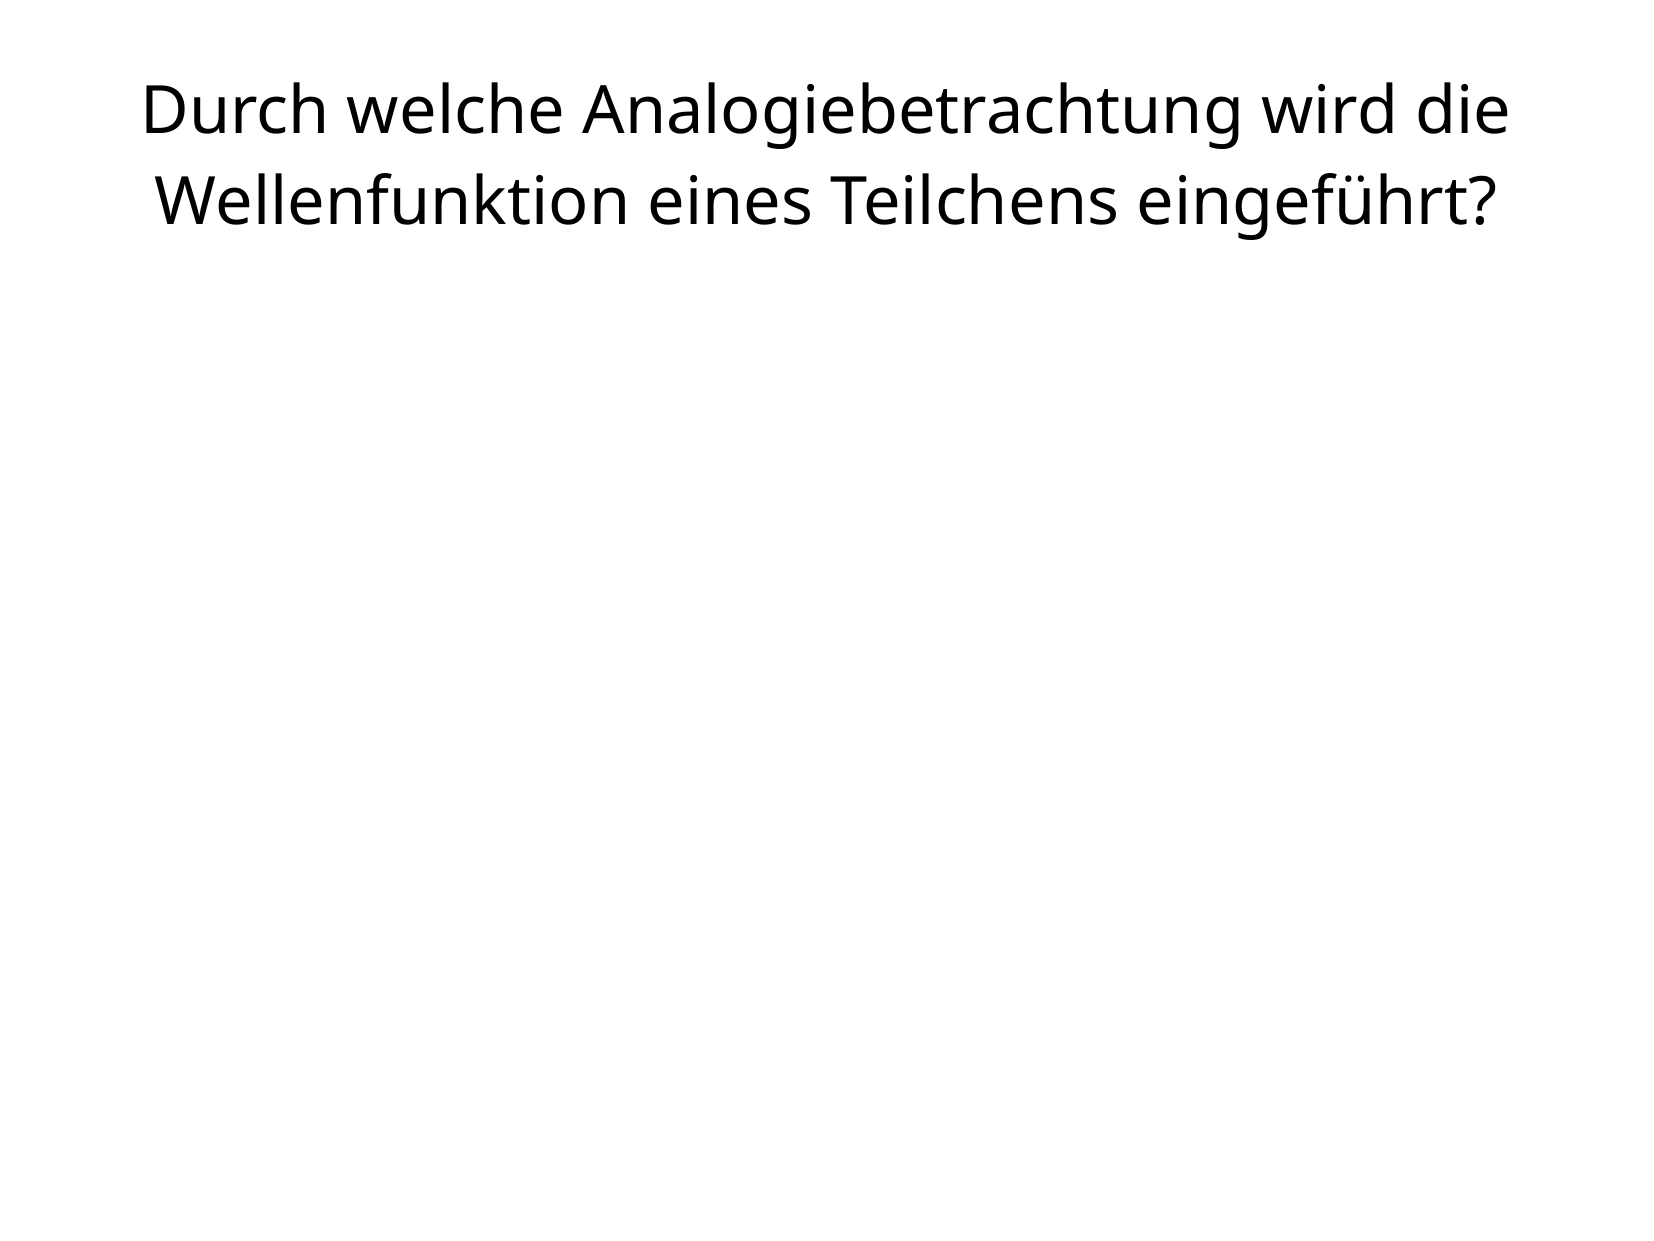

# Durch welche Analogiebetrachtung wird die Wellenfunktion eines Teilchens eingeführt?